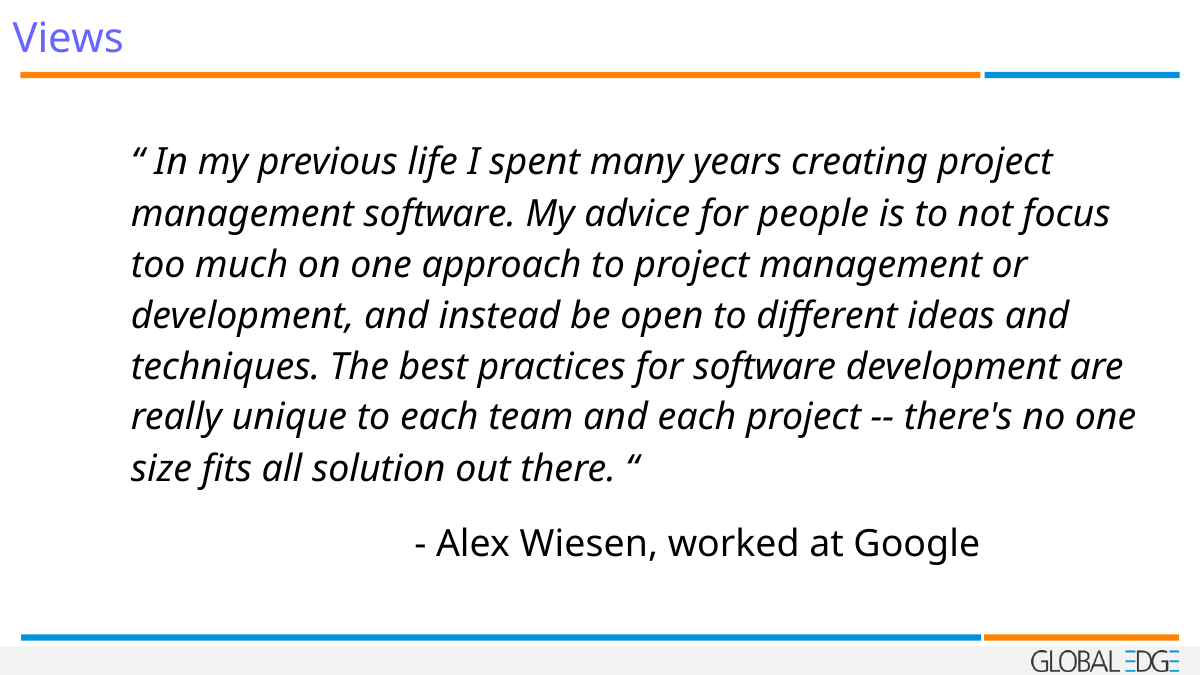

# Views
“ In my previous life I spent many years creating project management software. My advice for people is to not focus too much on one approach to project management or development, and instead be open to different ideas and techniques. The best practices for software development are really unique to each team and each project -- there's no one size fits all solution out there. “
- Alex Wiesen, worked at Google